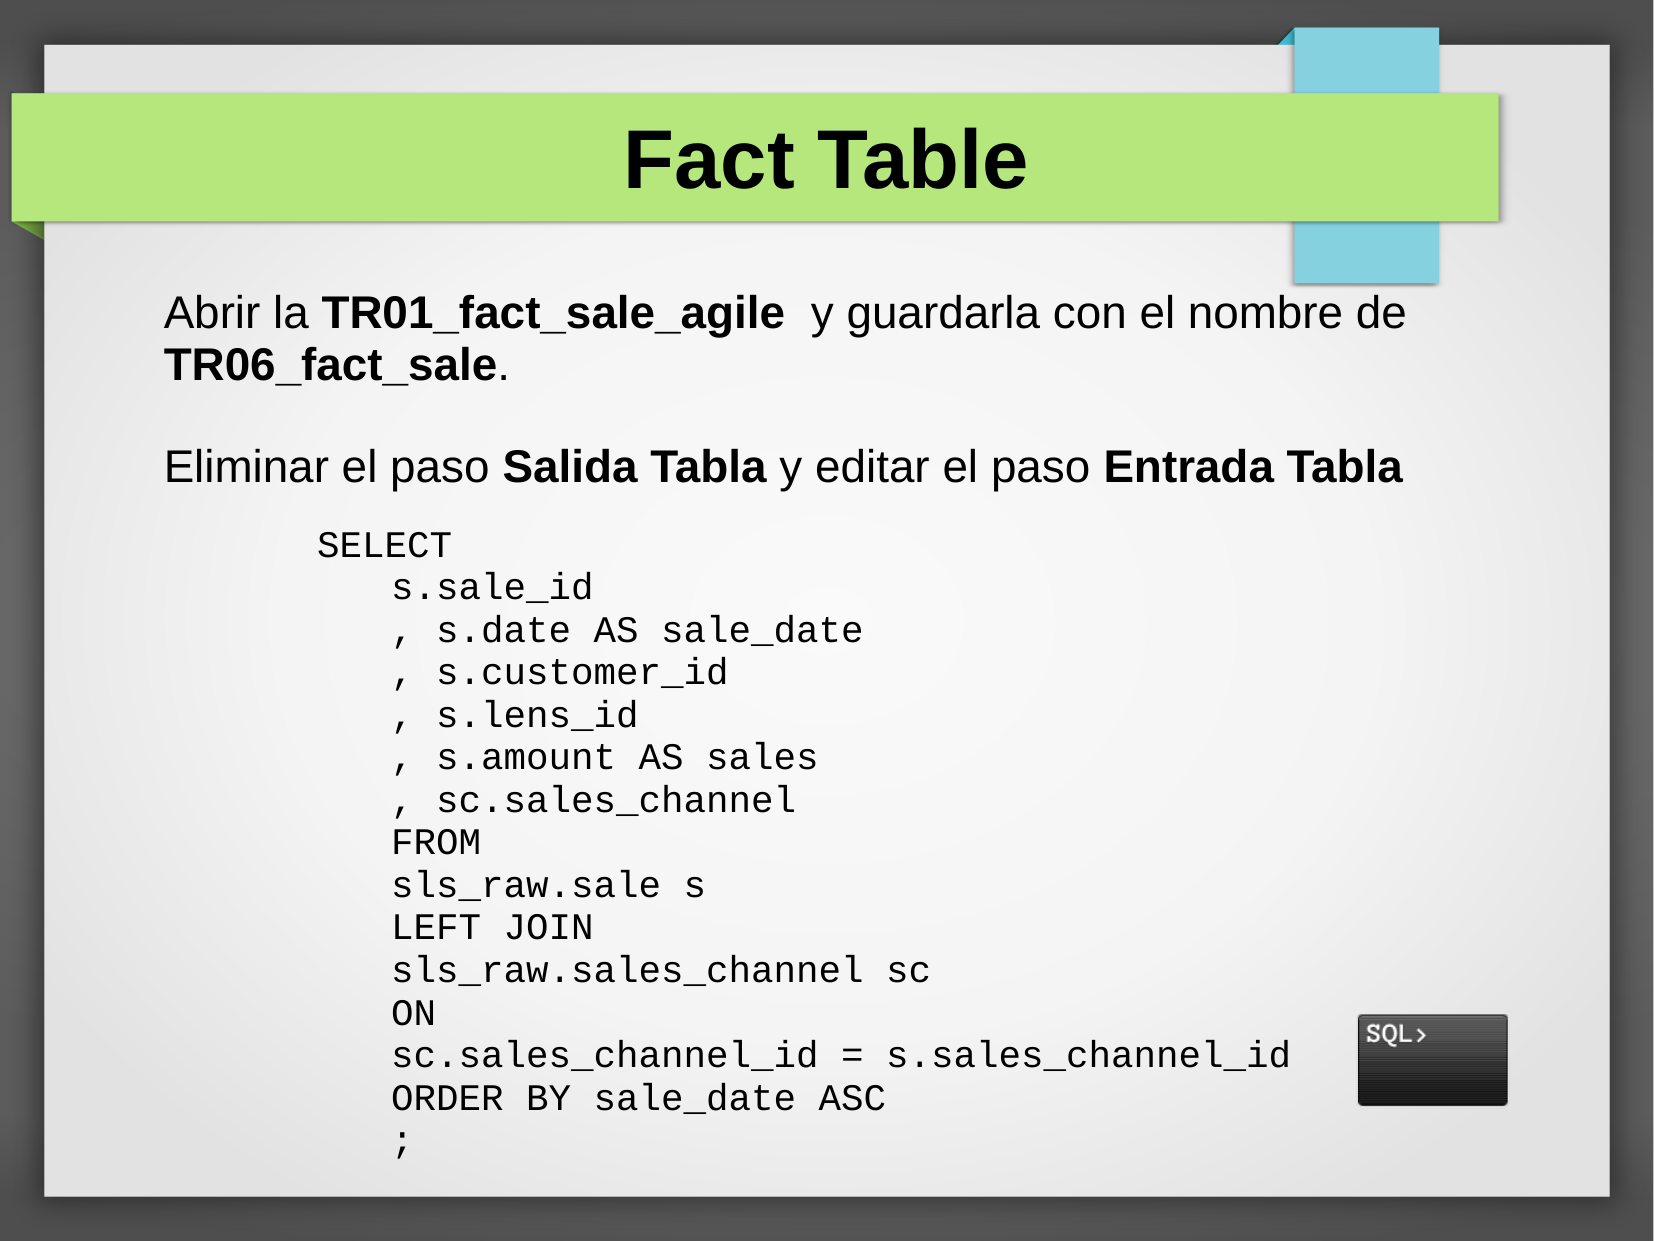

# Fact Table
Abrir la TR01_fact_sale_agile y guardarla con el nombre de
TR06_fact_sale.
Eliminar el paso Salida Tabla y editar el paso Entrada Tabla
SELECT
	s.sale_id
	, s.date AS sale_date
	, s.customer_id
	, s.lens_id
	, s.amount AS sales
	, sc.sales_channel
	FROM
	sls_raw.sale s
	LEFT JOIN
	sls_raw.sales_channel sc
	ON
	sc.sales_channel_id = s.sales_channel_id
	ORDER BY sale_date ASC
	;